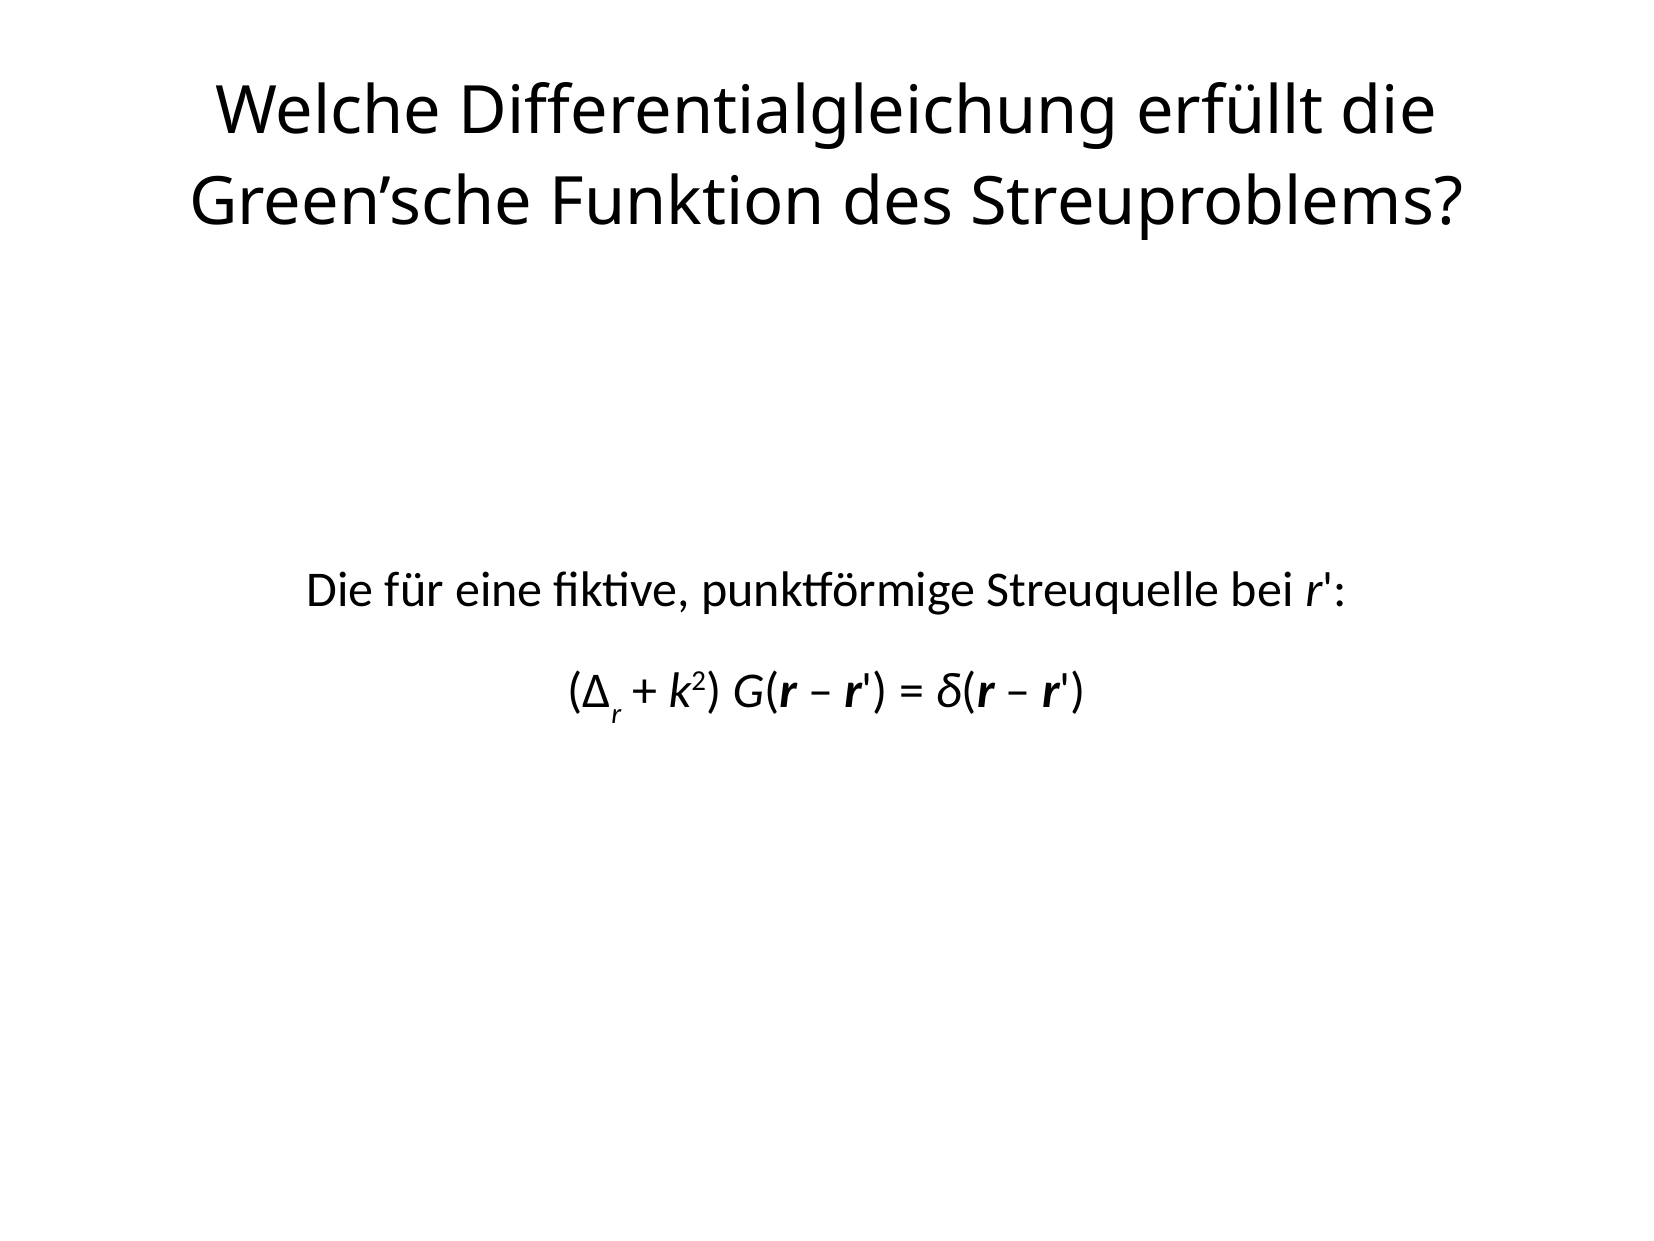

# Welche Differentialgleichung erfüllt die Green’sche Funktion des Streuproblems?
Die für eine fiktive, punktförmige Streuquelle bei r':
(Δr + k2) G(r – r') = δ(r – r')